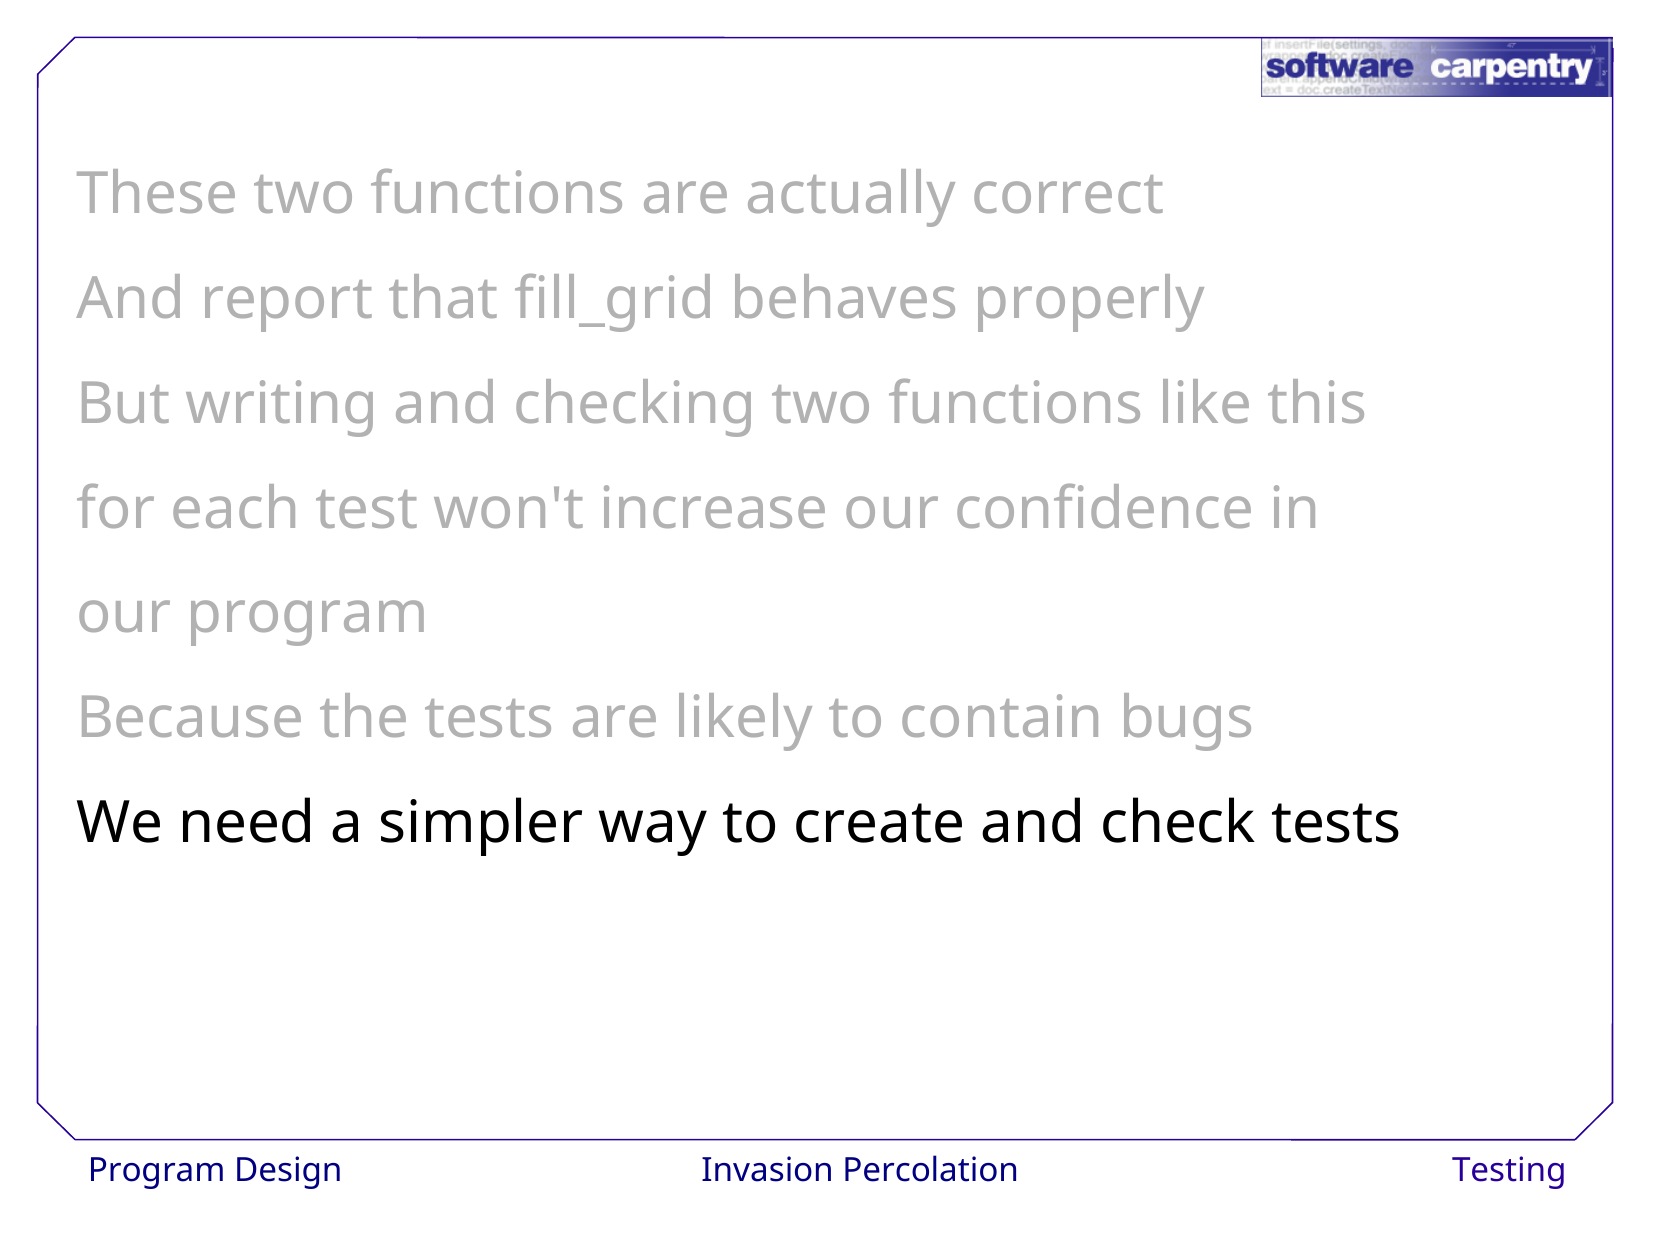

These two functions are actually correct
And report that fill_grid behaves properly
But writing and checking two functions like this
for each test won't increase our confidence in
our program
Because the tests are likely to contain bugs
We need a simpler way to create and check tests